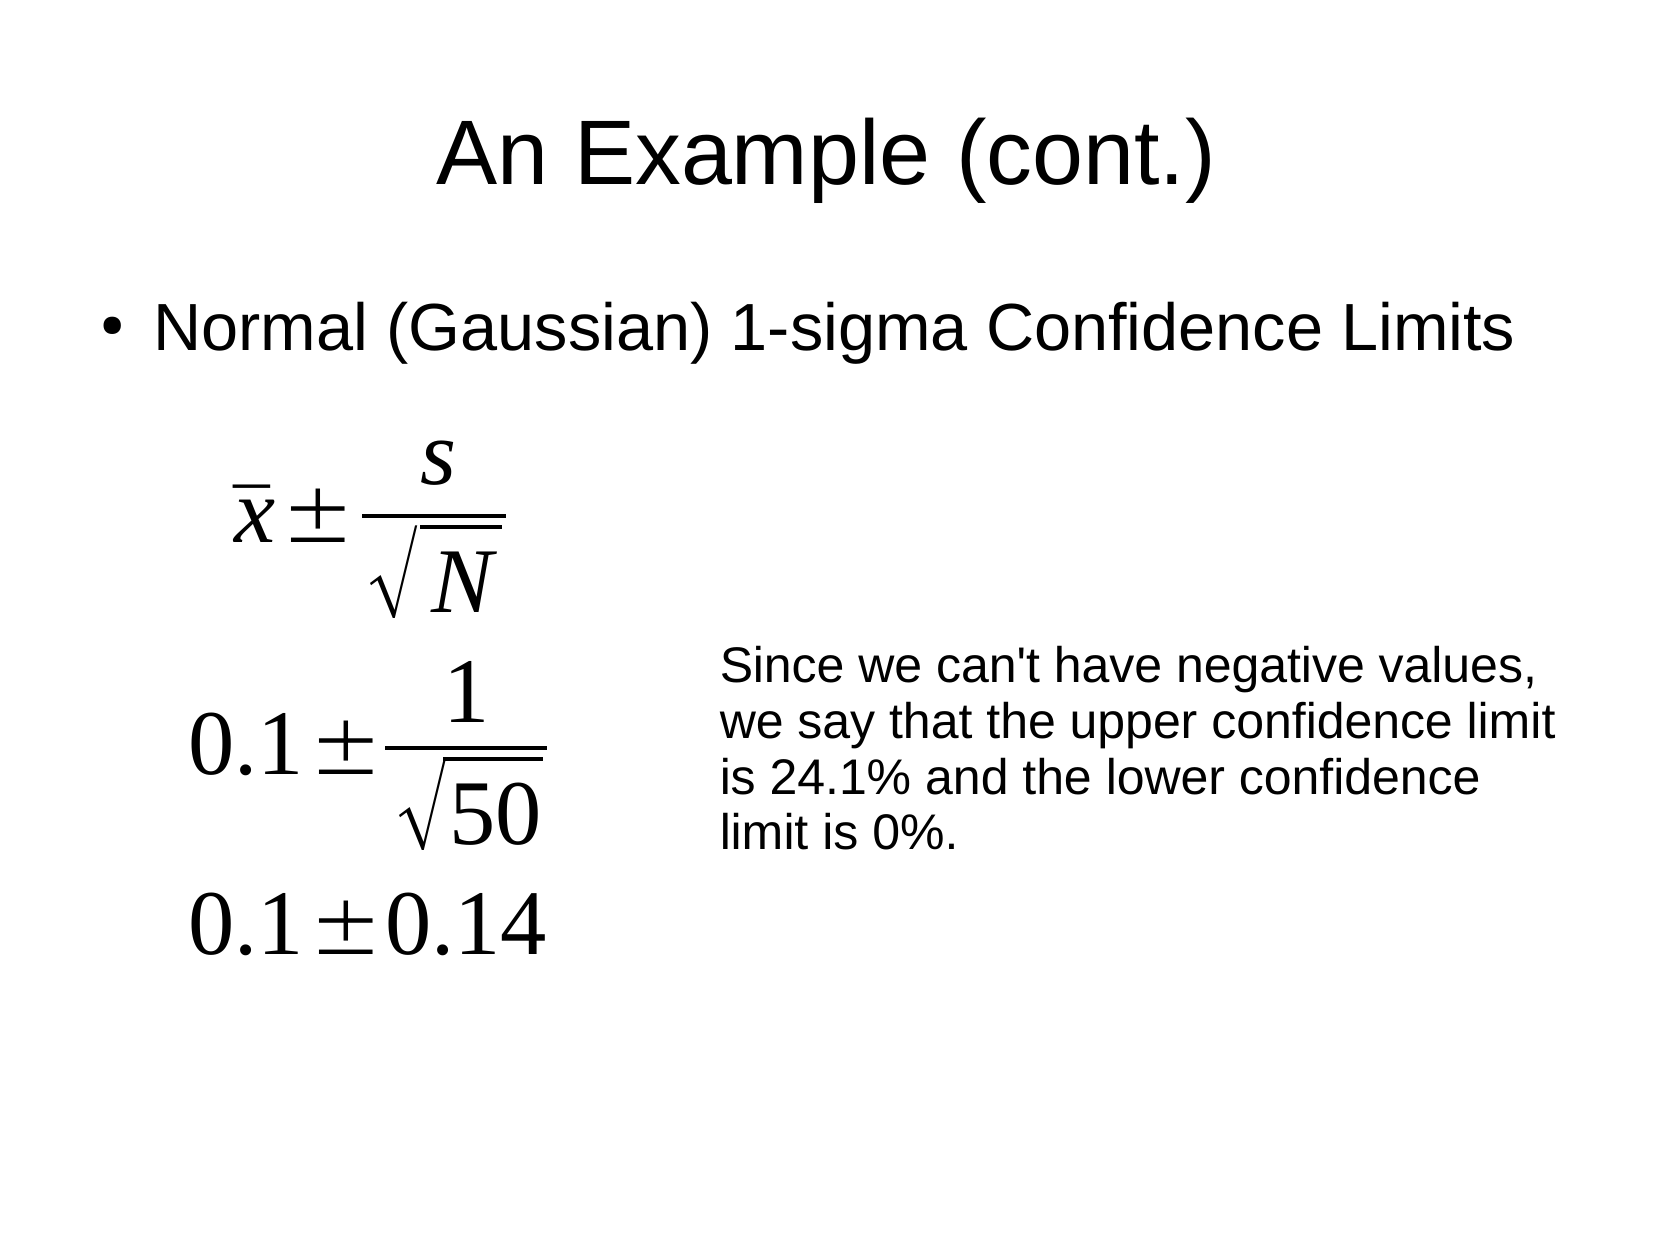

# An Example (cont.)
Normal (Gaussian) 1-sigma Confidence Limits
Since we can't have negative values, we say that the upper confidence limit is 24.1% and the lower confidence limit is 0%.